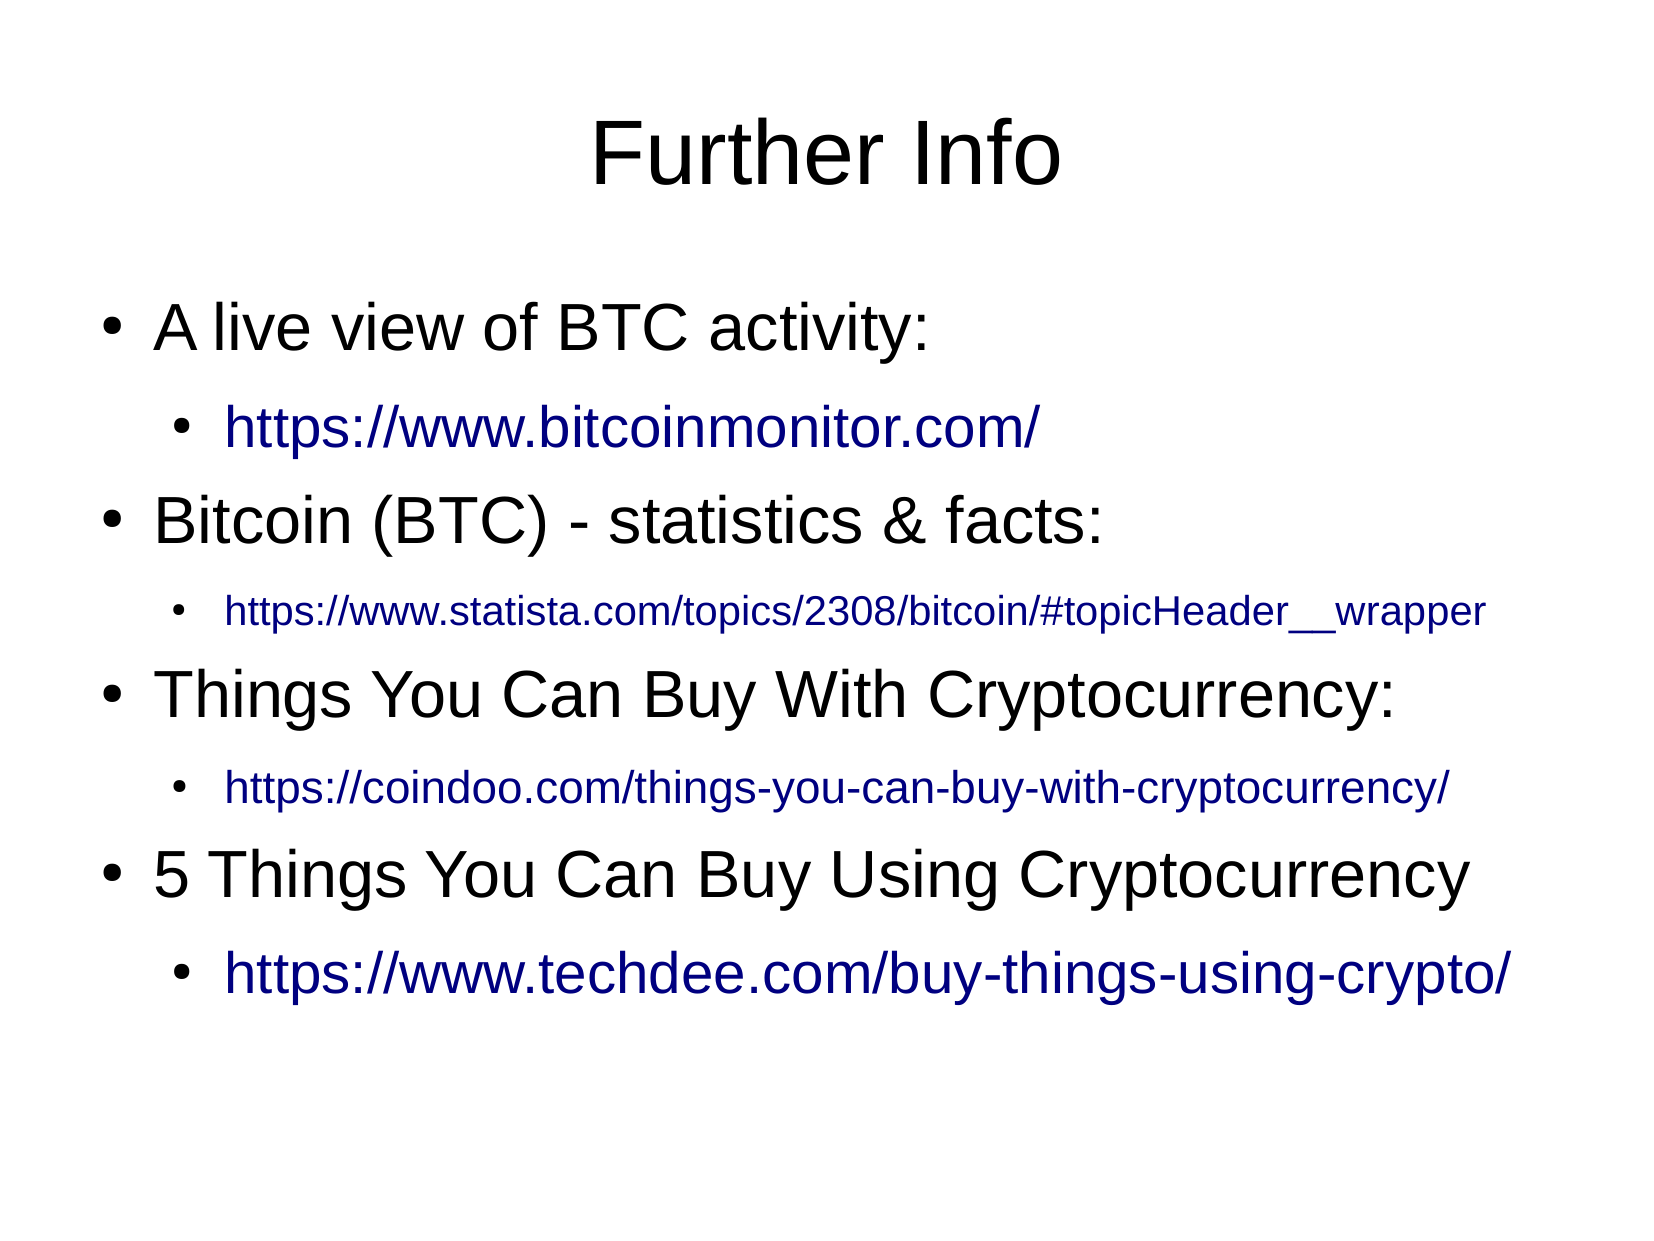

# Further Info
A live view of BTC activity:
https://www.bitcoinmonitor.com/
Bitcoin (BTC) - statistics & facts:
https://www.statista.com/topics/2308/bitcoin/#topicHeader__wrapper
Things You Can Buy With Cryptocurrency:
https://coindoo.com/things-you-can-buy-with-cryptocurrency/
5 Things You Can Buy Using Cryptocurrency
https://www.techdee.com/buy-things-using-crypto/